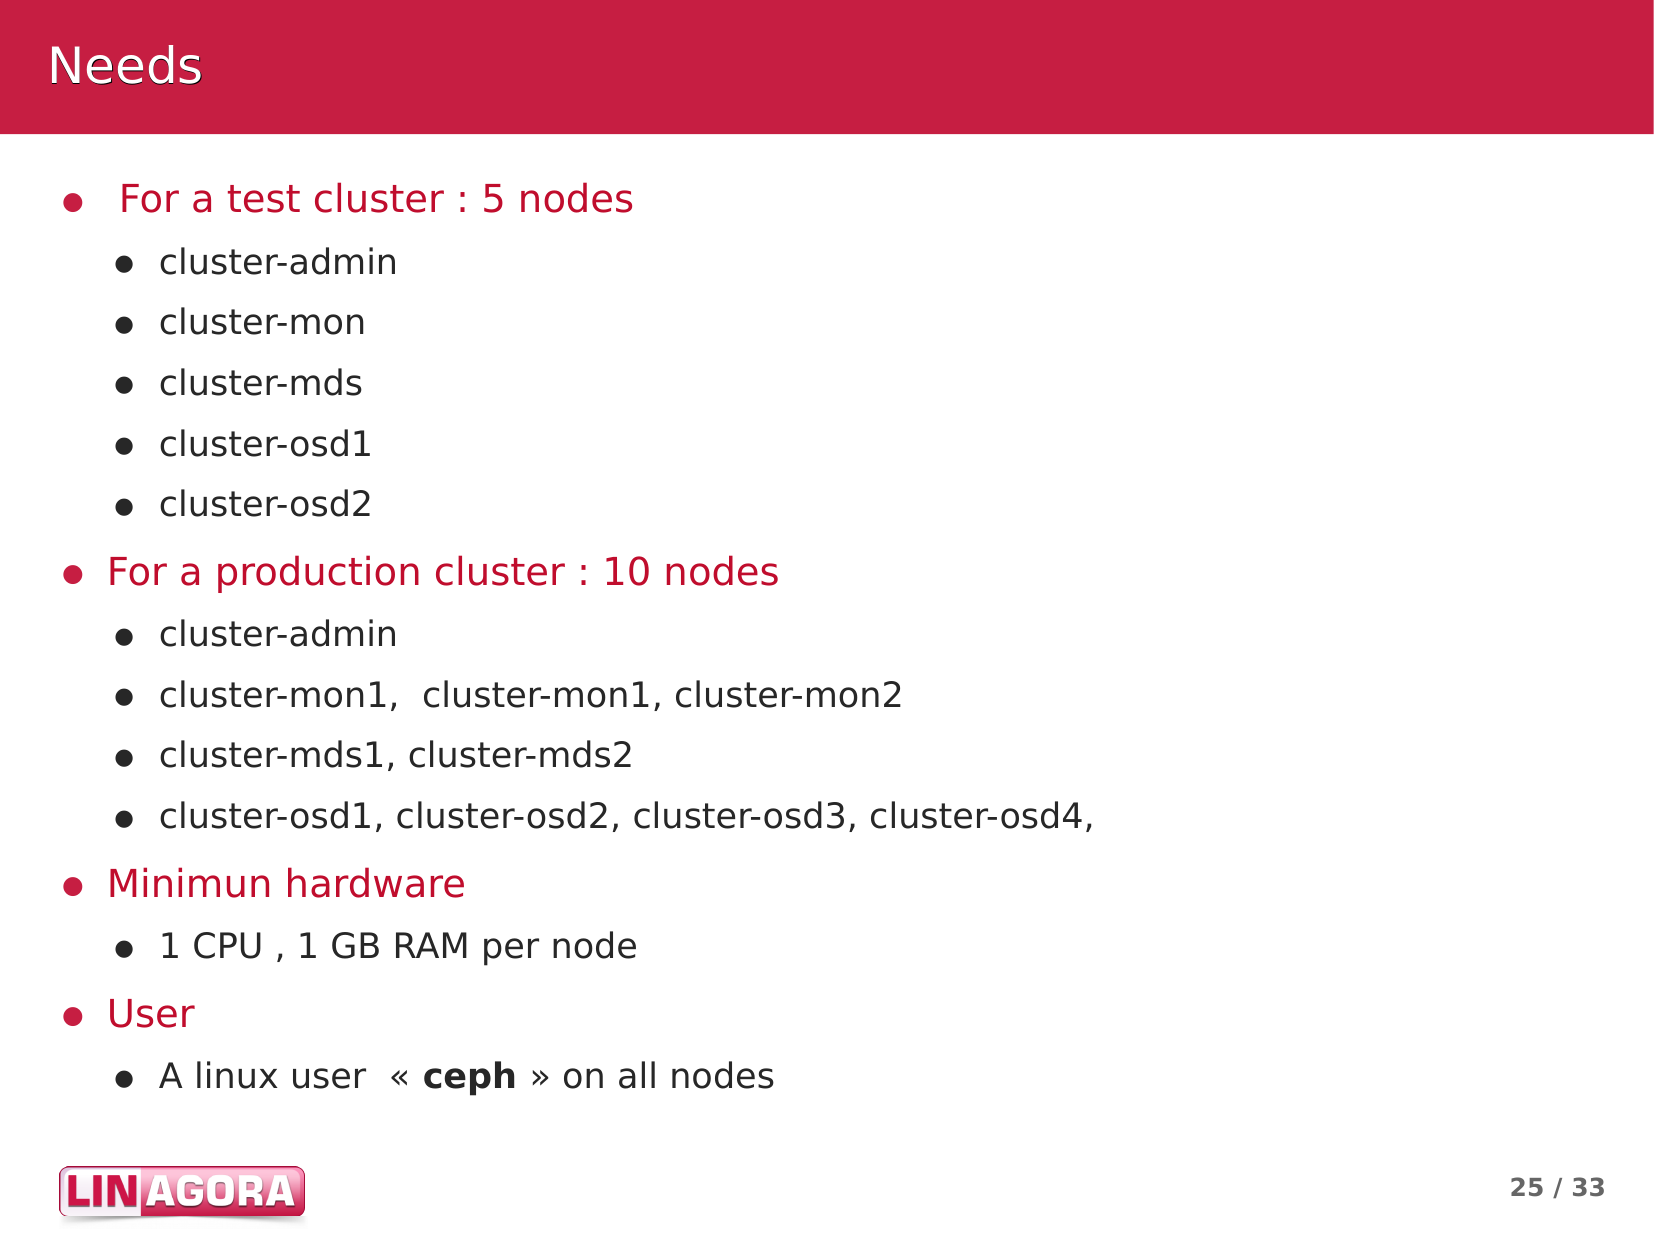

# Needs
 For a test cluster : 5 nodes
cluster-admin
cluster-mon
cluster-mds
cluster-osd1
cluster-osd2
For a production cluster : 10 nodes
cluster-admin
cluster-mon1, cluster-mon1, cluster-mon2
cluster-mds1, cluster-mds2
cluster-osd1, cluster-osd2, cluster-osd3, cluster-osd4,
Minimun hardware
1 CPU , 1 GB RAM per node
User
A linux user « ceph » on all nodes